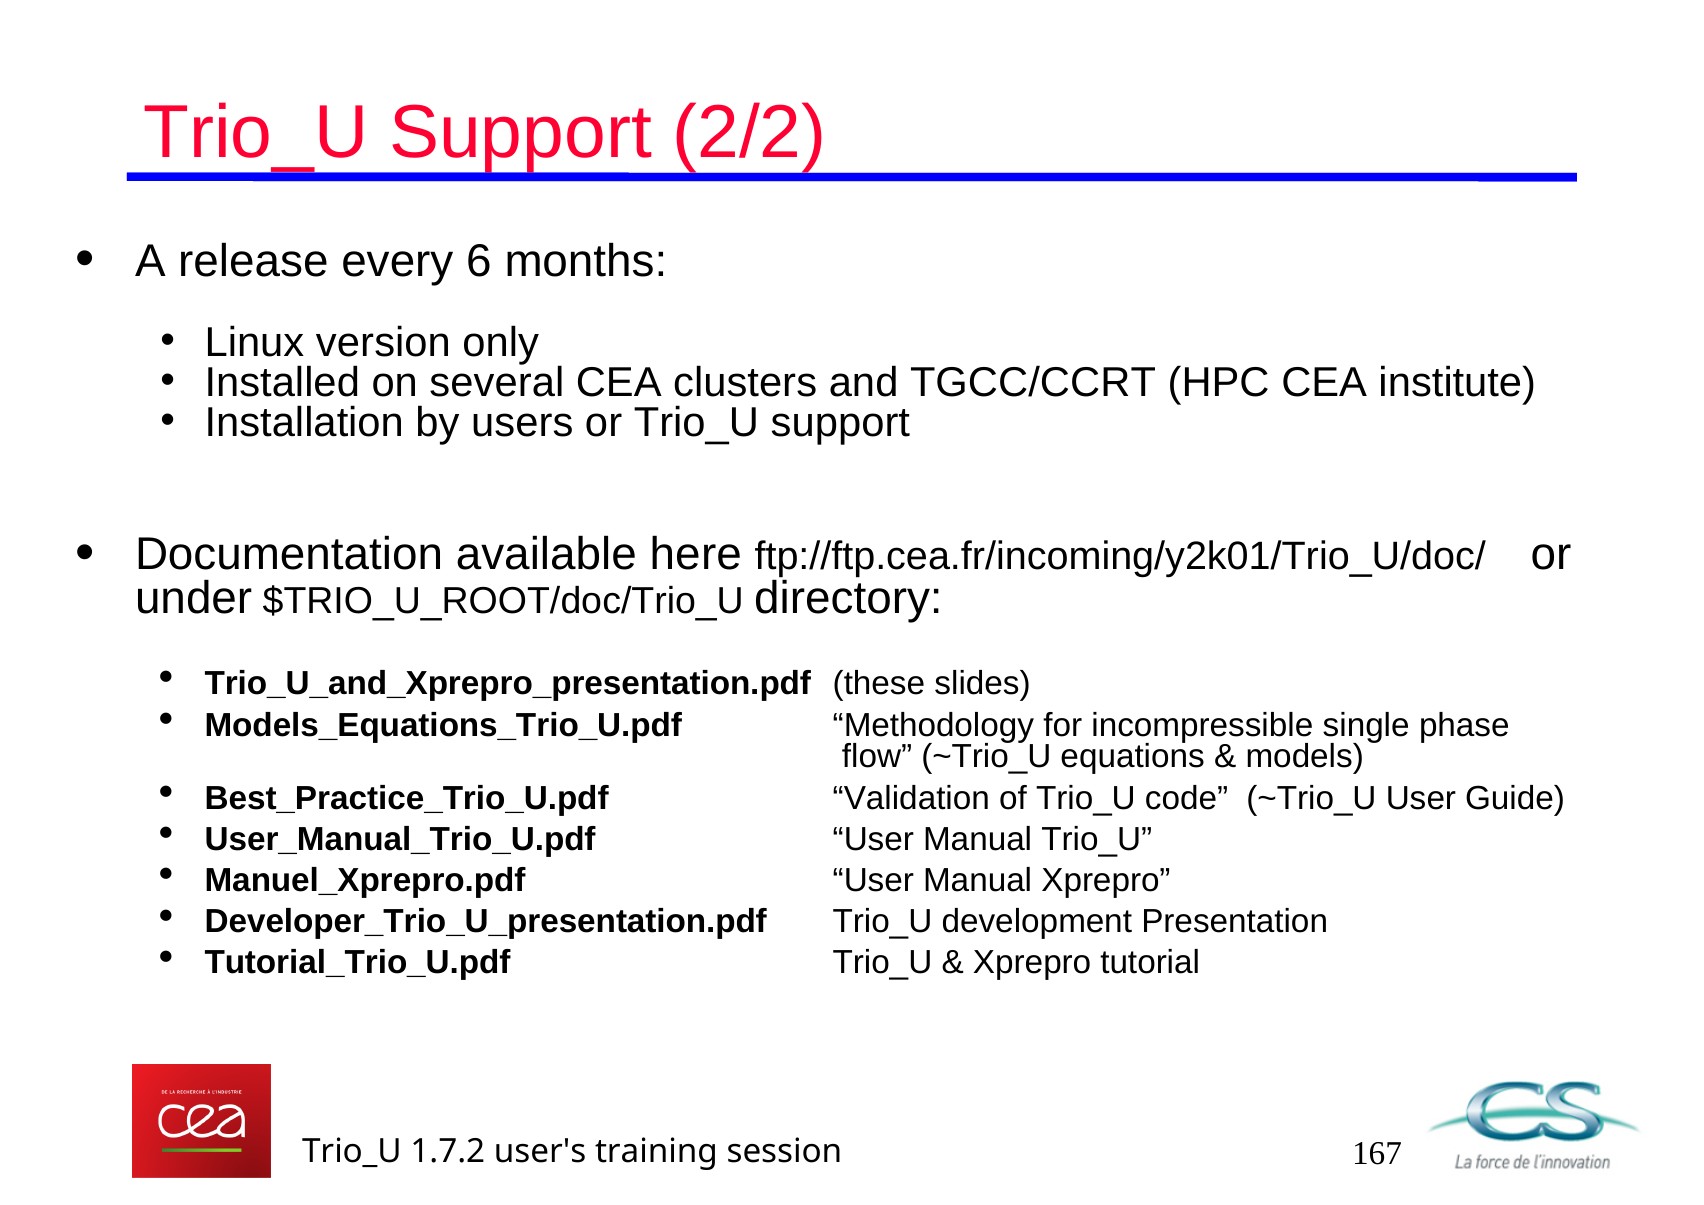

# Trio_U Support (2/2)
A release every 6 months:
Linux version only
Installed on several CEA clusters and TGCC/CCRT (HPC CEA institute)
Installation by users or Trio_U support
Documentation available here ftp://ftp.cea.fr/incoming/y2k01/Trio_U/doc/ or under $TRIO_U_ROOT/doc/Trio_U directory:
Trio_U_and_Xprepro_presentation.pdf 	(these slides)
Models_Equations_Trio_U.pdf 		“Methodology for incompressible single phase 										 flow” (~Trio_U equations & models)
Best_Practice_Trio_U.pdf 			“Validation of Trio_U code”  (~Trio_U User Guide)
User_Manual_Trio_U.pdf 			“User Manual Trio_U”
Manuel_Xprepro.pdf 				“User Manual Xprepro”
Developer_Trio_U_presentation.pdf 	Trio_U development Presentation
Tutorial_Trio_U.pdf					Trio_U & Xprepro tutorial
Trio_U 1.7.2 user's training session
167